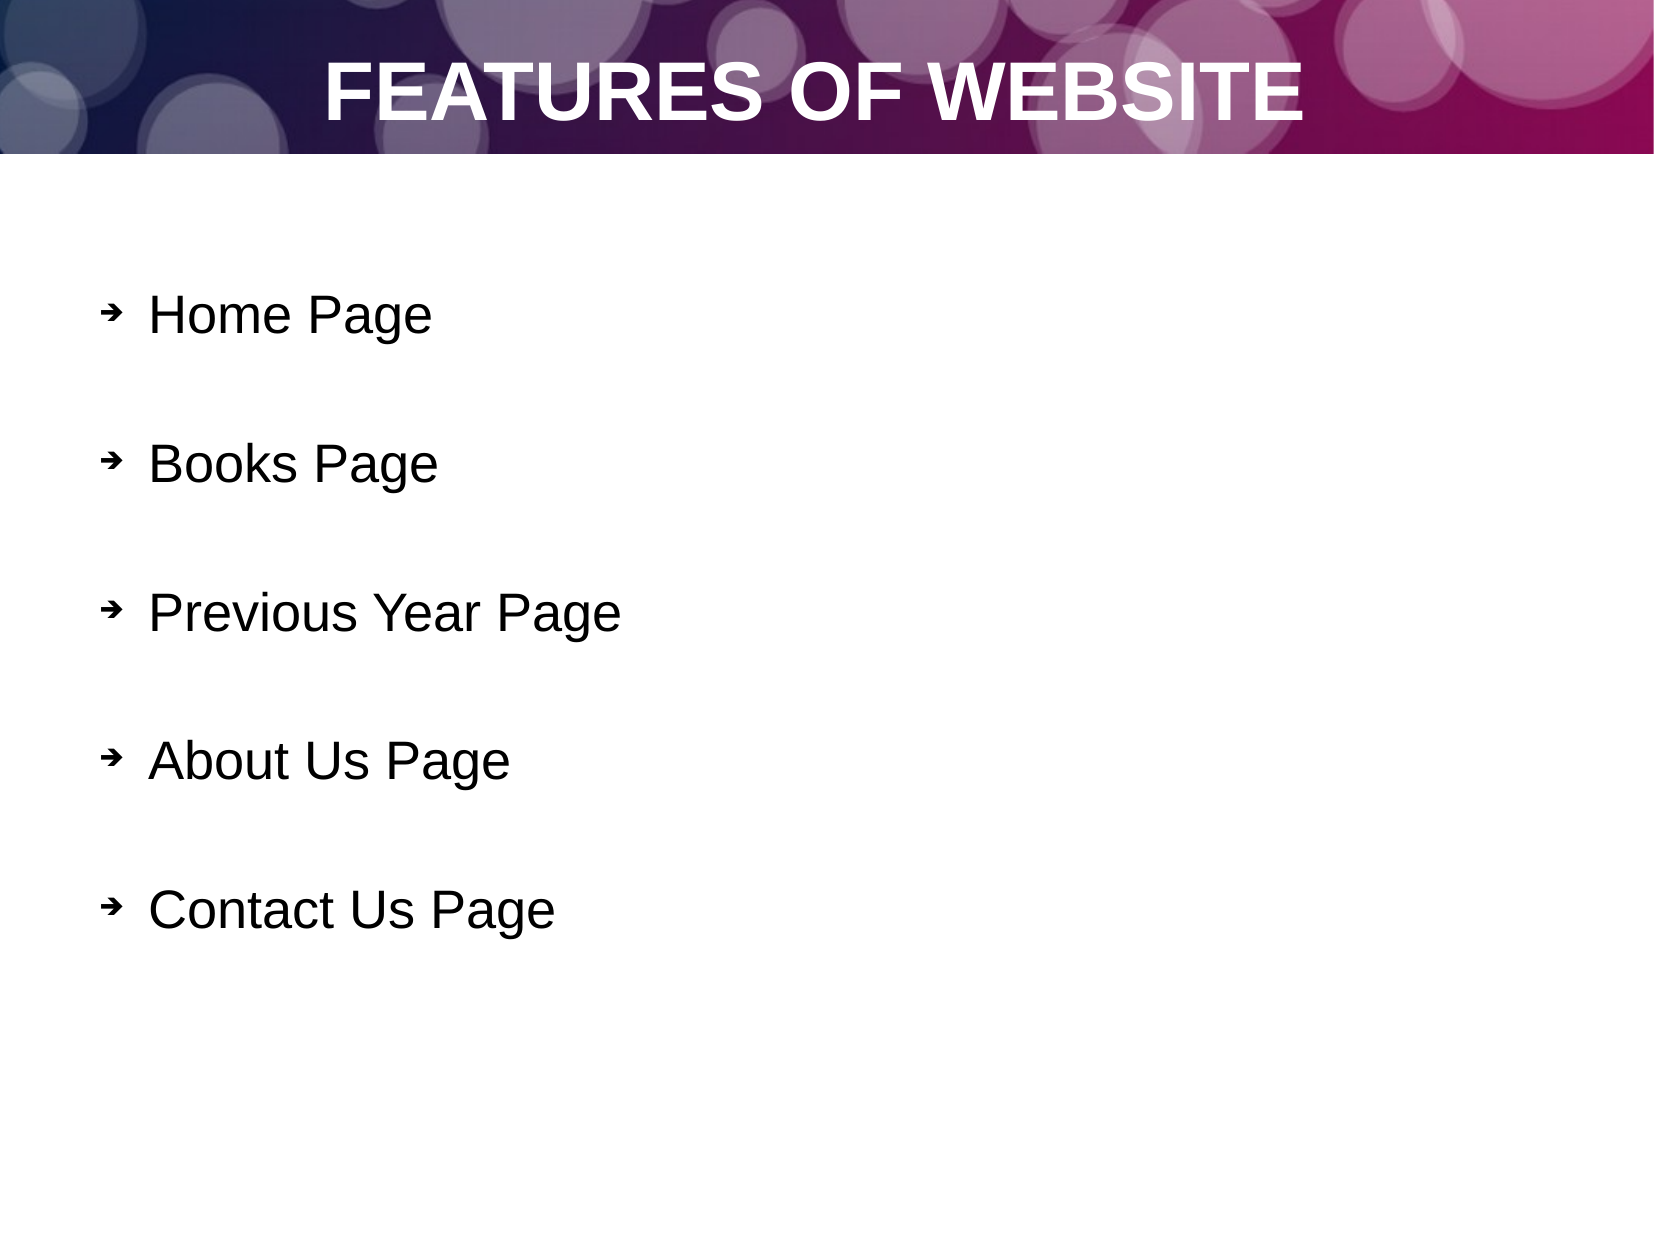

# FEATURES OF WEBSITE
Home Page
Books Page
Previous Year Page
About Us Page
Contact Us Page